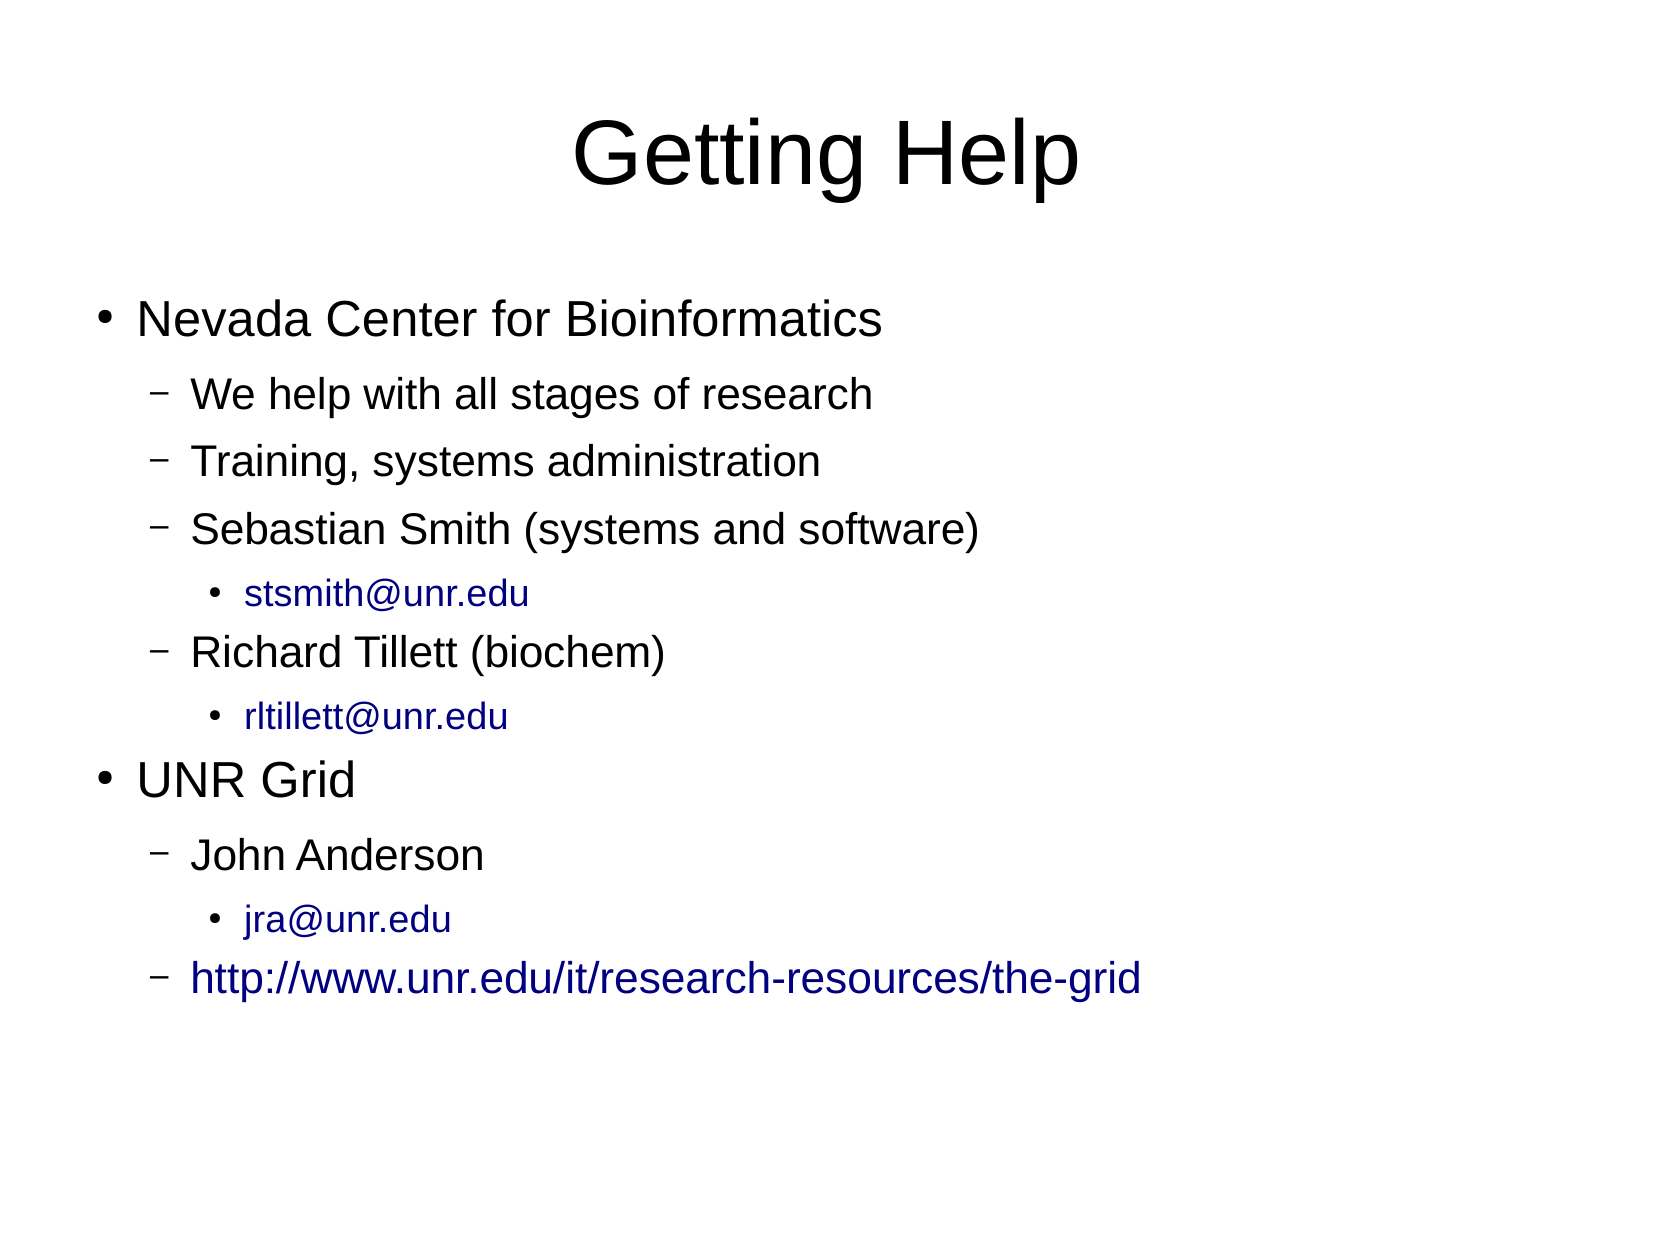

# Getting Help
Nevada Center for Bioinformatics
We help with all stages of research
Training, systems administration
Sebastian Smith (systems and software)
stsmith@unr.edu
Richard Tillett (biochem)
rltillett@unr.edu
UNR Grid
John Anderson
jra@unr.edu
http://www.unr.edu/it/research-resources/the-grid